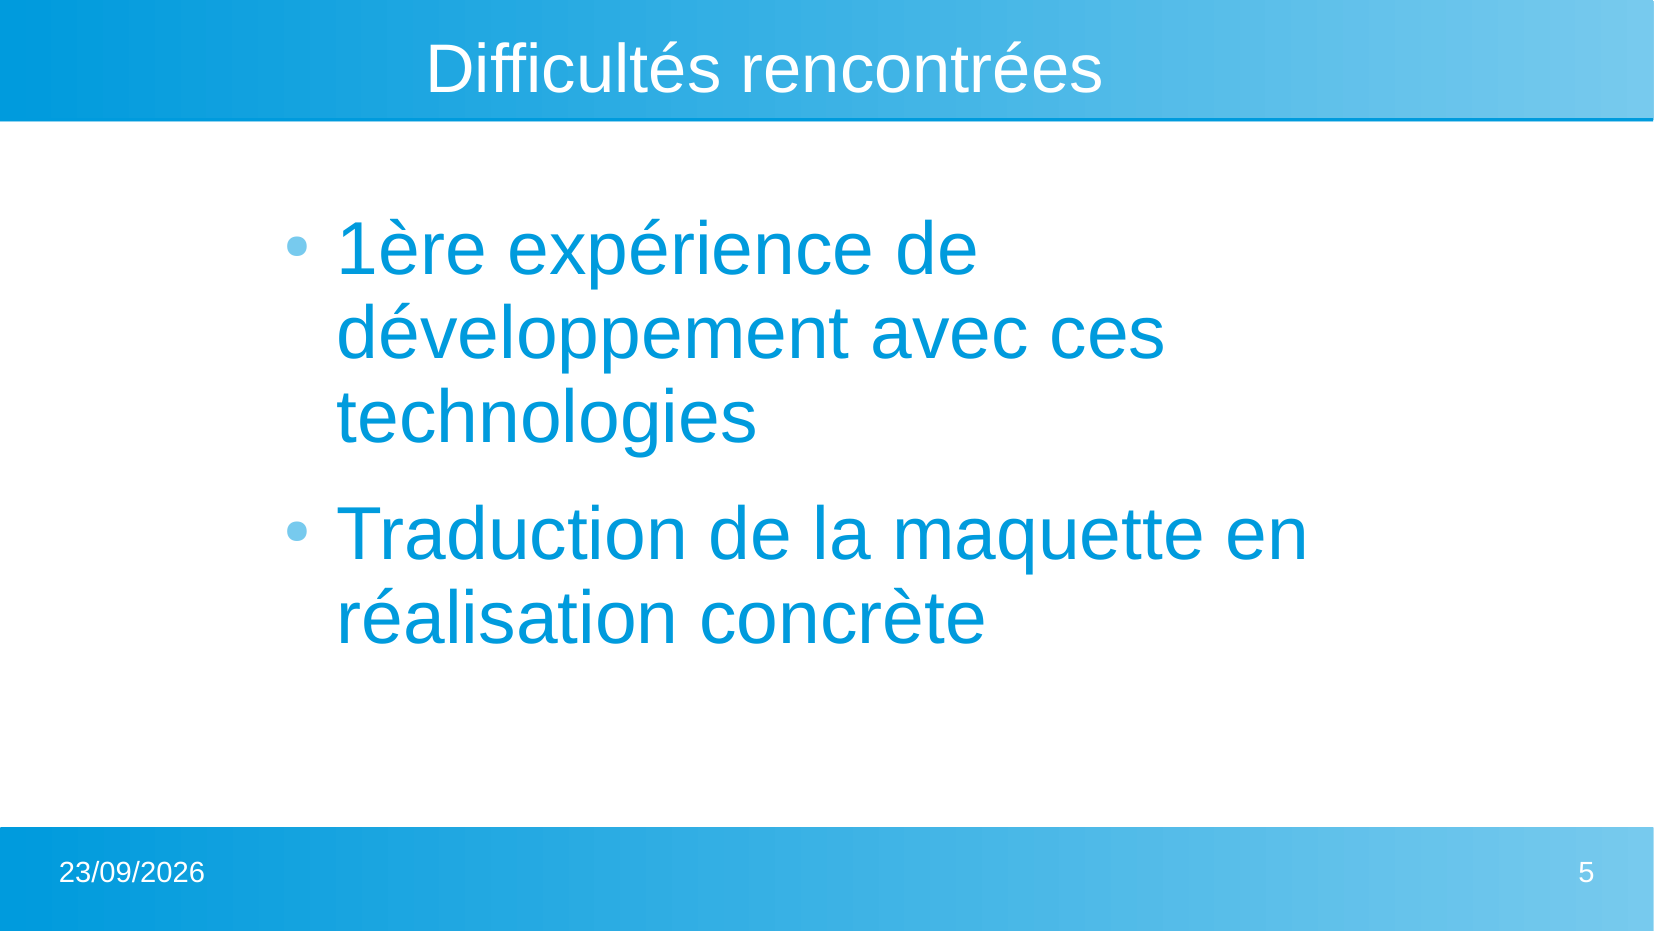

# Difficultés rencontrées
1ère expérience de développement avec ces technologies
Traduction de la maquette en réalisation concrète
5